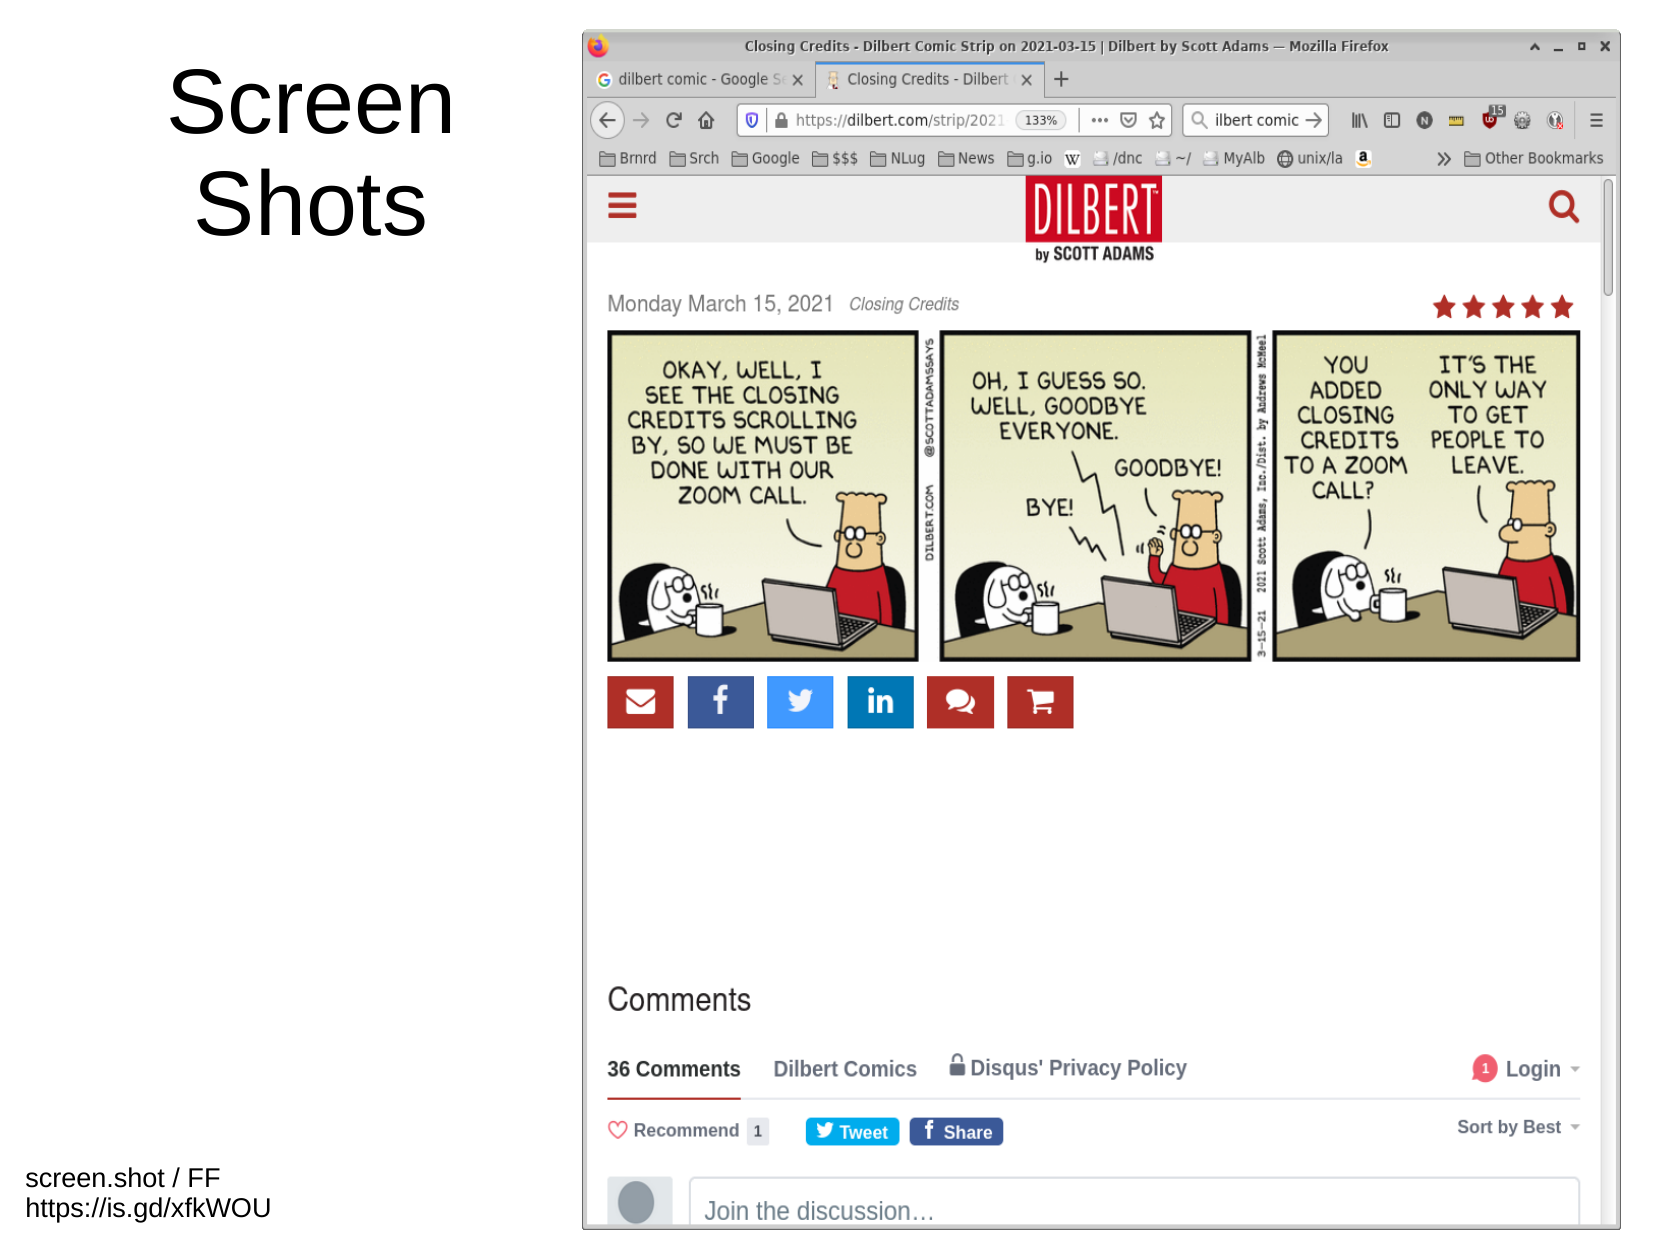

# Screen Shots
25
screen.shot / FF
https://is.gd/xfkWOU